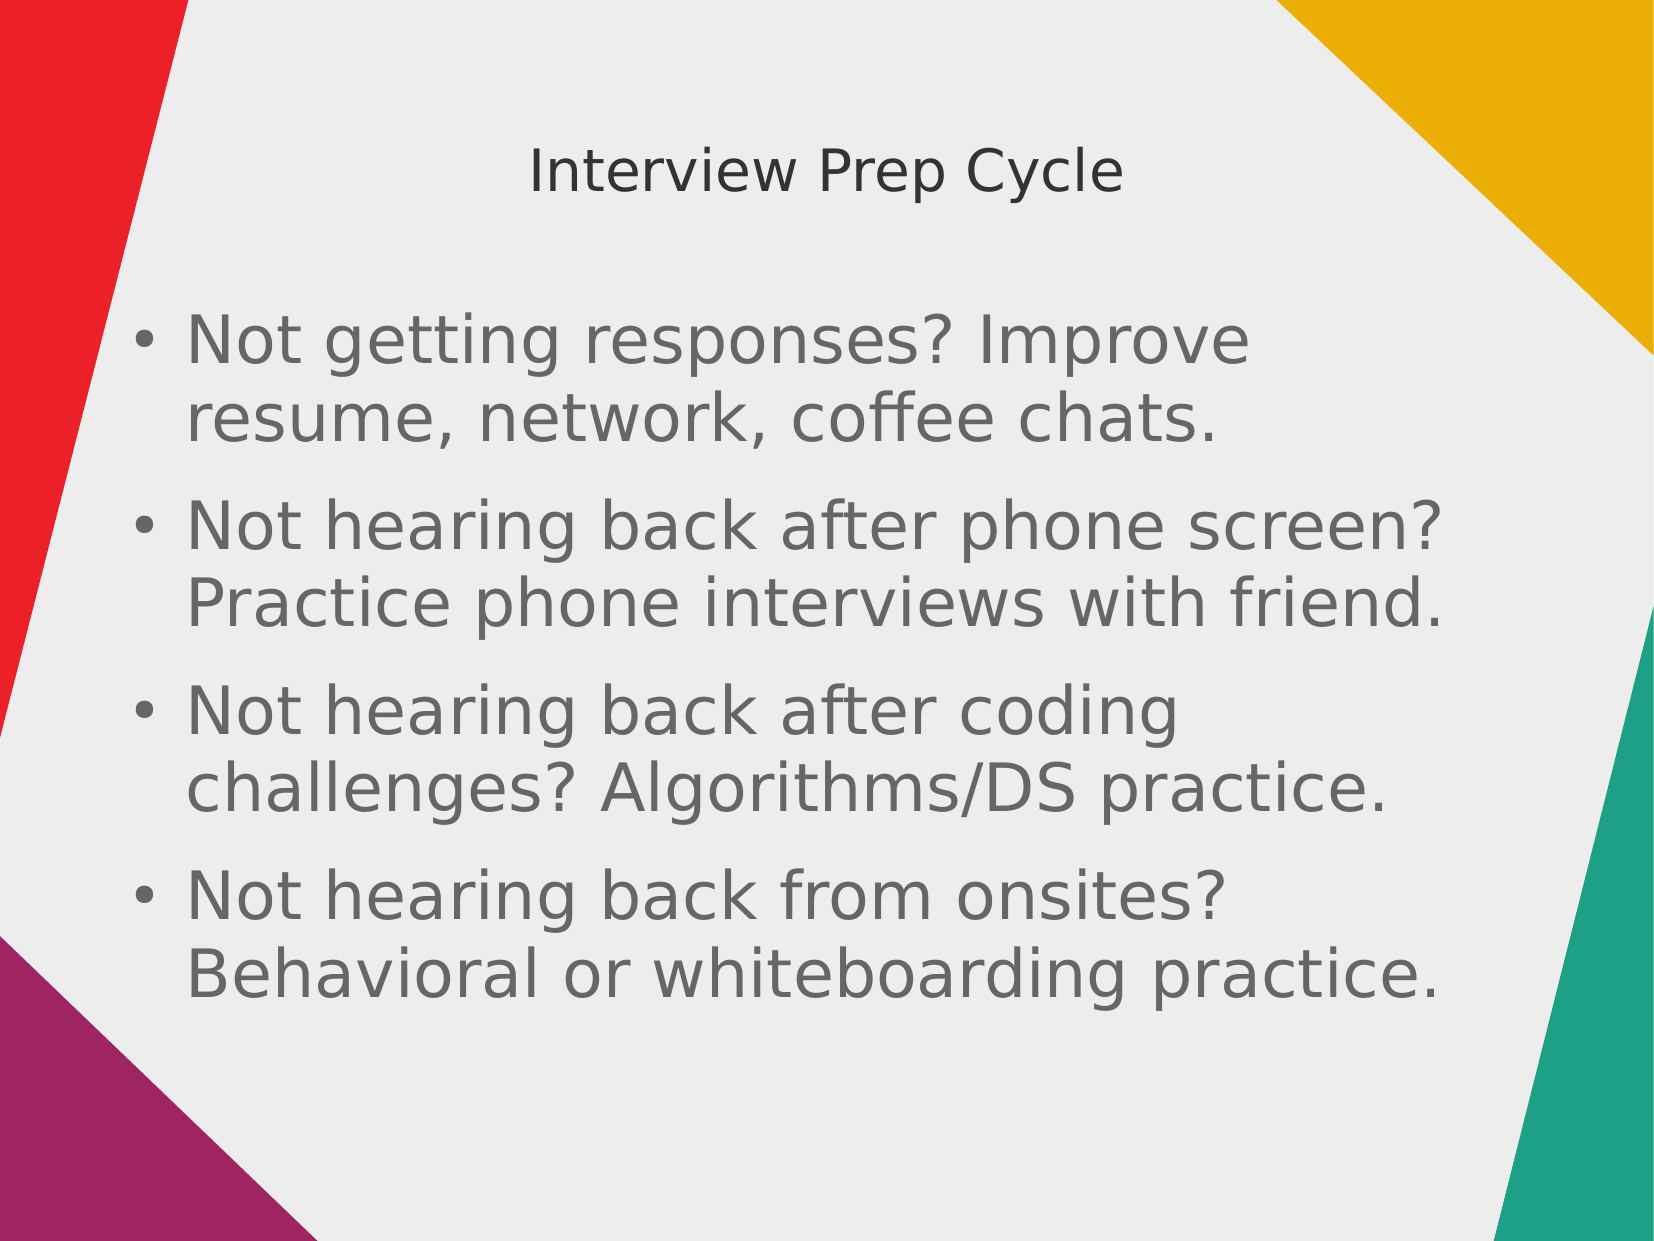

# Interview Prep Cycle
Not getting responses? Improve resume, network, coffee chats.
Not hearing back after phone screen? Practice phone interviews with friend.
Not hearing back after coding challenges? Algorithms/DS practice.
Not hearing back from onsites? Behavioral or whiteboarding practice.